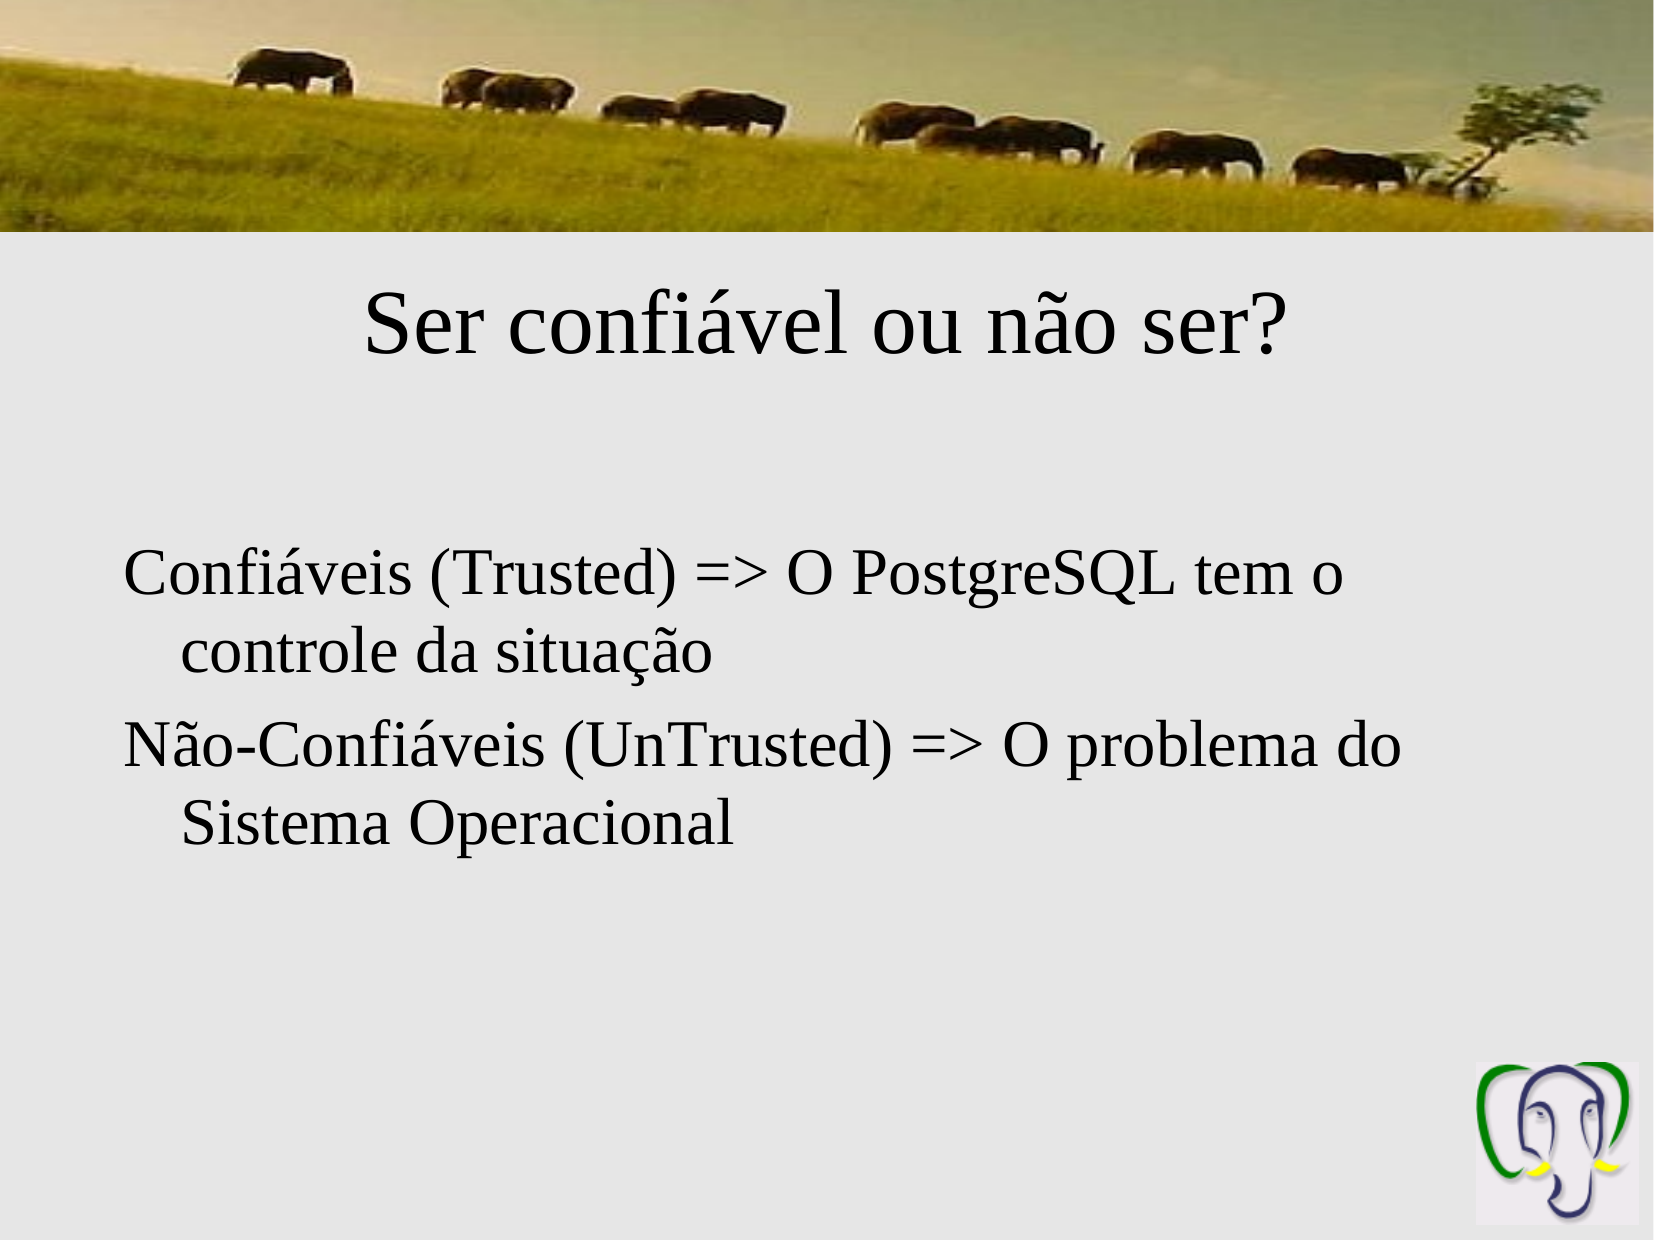

# Ser confiável ou não ser?
Confiáveis (Trusted) => O PostgreSQL tem o controle da situação
Não-Confiáveis (UnTrusted) => O problema do Sistema Operacional